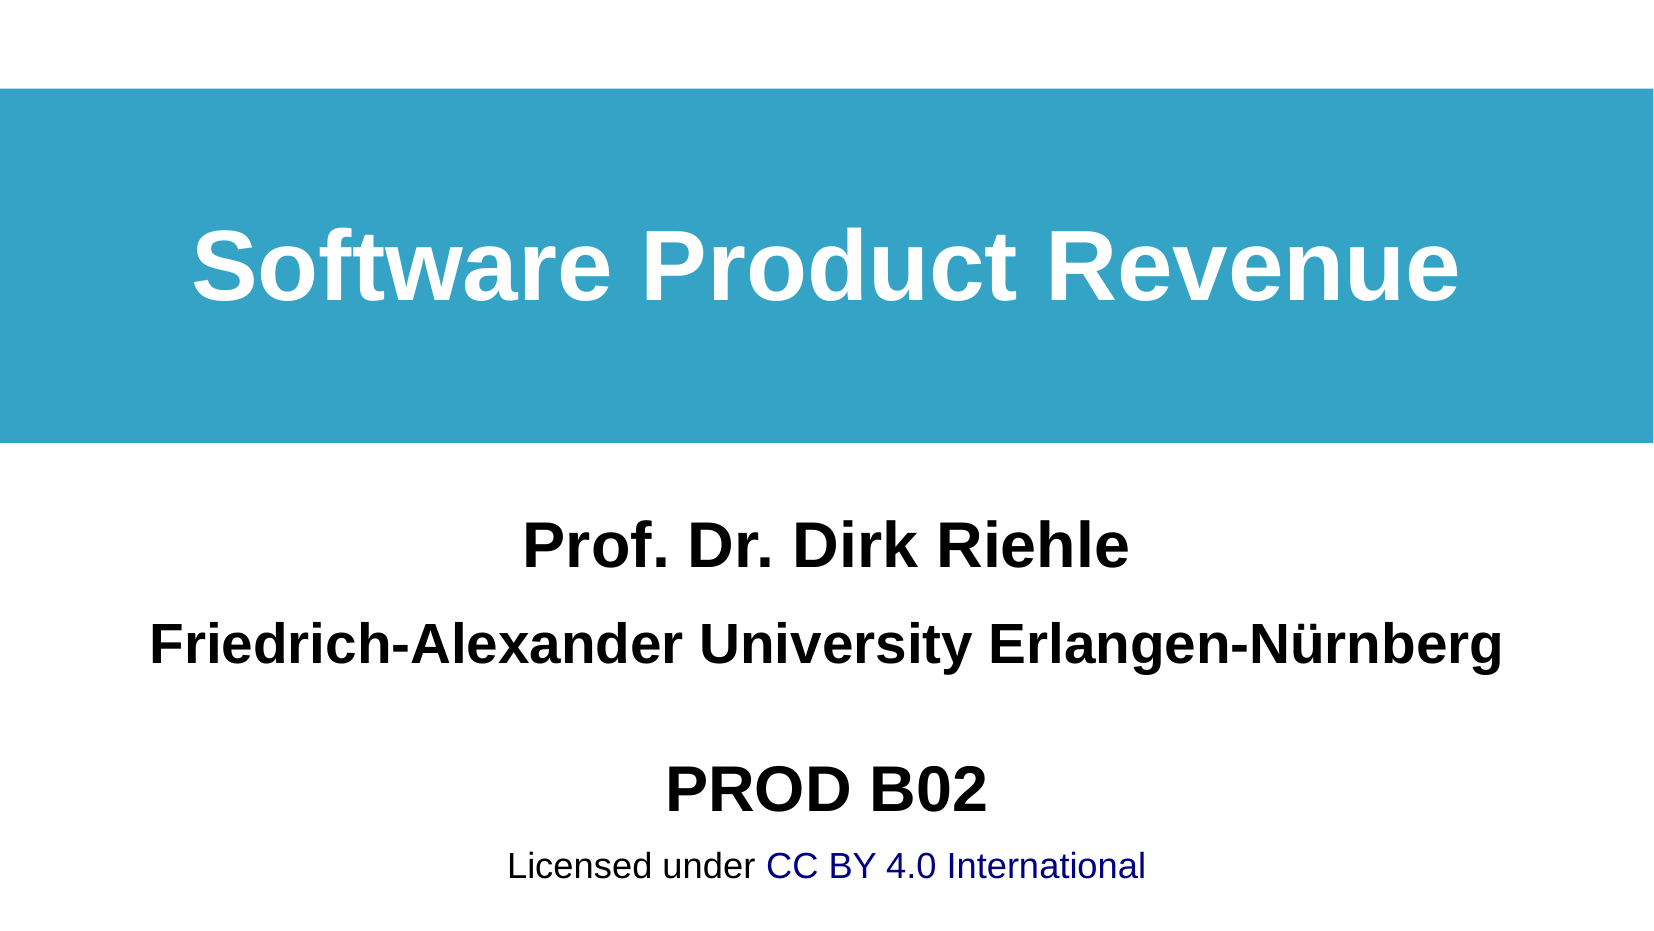

# Software Product Revenue
Prof. Dr. Dirk Riehle
Friedrich-Alexander University Erlangen-Nürnberg
PROD B02
Licensed under CC BY 4.0 International